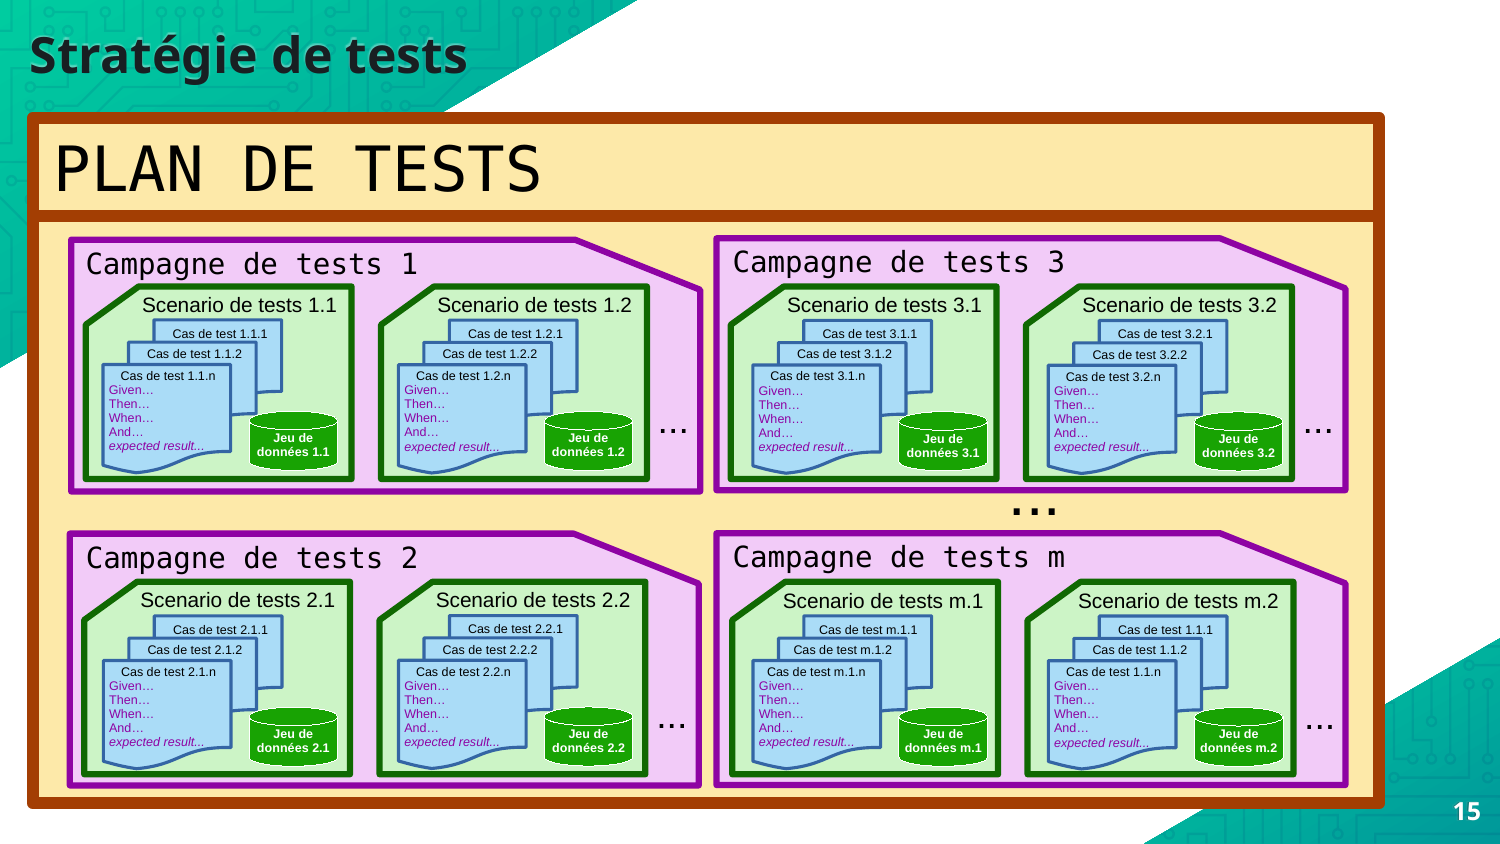

# Stratégie de tests
PLAN DE TESTS
Campagne de tests 3
Campagne de tests 1
Scenario de tests 1.1
Scenario de tests 1.2
...
Scenario de tests 3.1
Scenario de tests 3.2
...
Cas de test 1.1.1
Cas de test 1.1.2
Given…
Then…
When…
And…
expected result...
Cas de test 1.1.n
Cas de test 1.2.1
Cas de test 1.2.2
Given…
Then…
When…
And…
expected result...
Cas de test 1.2.n
Cas de test 3.1.1
Cas de test 3.1.2
Given…
Then…
When…
And…
expected result...
Cas de test 3.1.n
Cas de test 3.2.1
Cas de test 3.2.2
Given…
Then…
When…
And…
expected result...
Cas de test 3.2.n
Cas de test 2.2.1
Cas de test 2.2.2
Given…
Then…
When…
And…
expected result...
Cas de test 2.2.n
Cas de test 2.1.1
Cas de test 2.1.2
Given…
Then…
When…
And…
expected result...
Cas de test 2.1.n
Cas de test 1.1.1
Cas de test 1.1.2
Given…
Then…
When…
And…
expected result...
Cas de test 1.1.n
Cas de test m.1.n
Given…
Then…
When…
And…
expected result...
Cas de test m.1.1
Cas de test m.1.2
Jeu de
données 1.1
Jeu de
données 1.2
Jeu de
données 3.1
Jeu de
données 3.2
Jeu de
données 2.2
Jeu de
données 2.1
Jeu de
données m.1
Jeu de
données m.2
...
Campagne de tests m
Campagne de tests 2
Scenario de tests 2.1
Scenario de tests 2.2
...
Scenario de tests m.1
Scenario de tests m.2
...